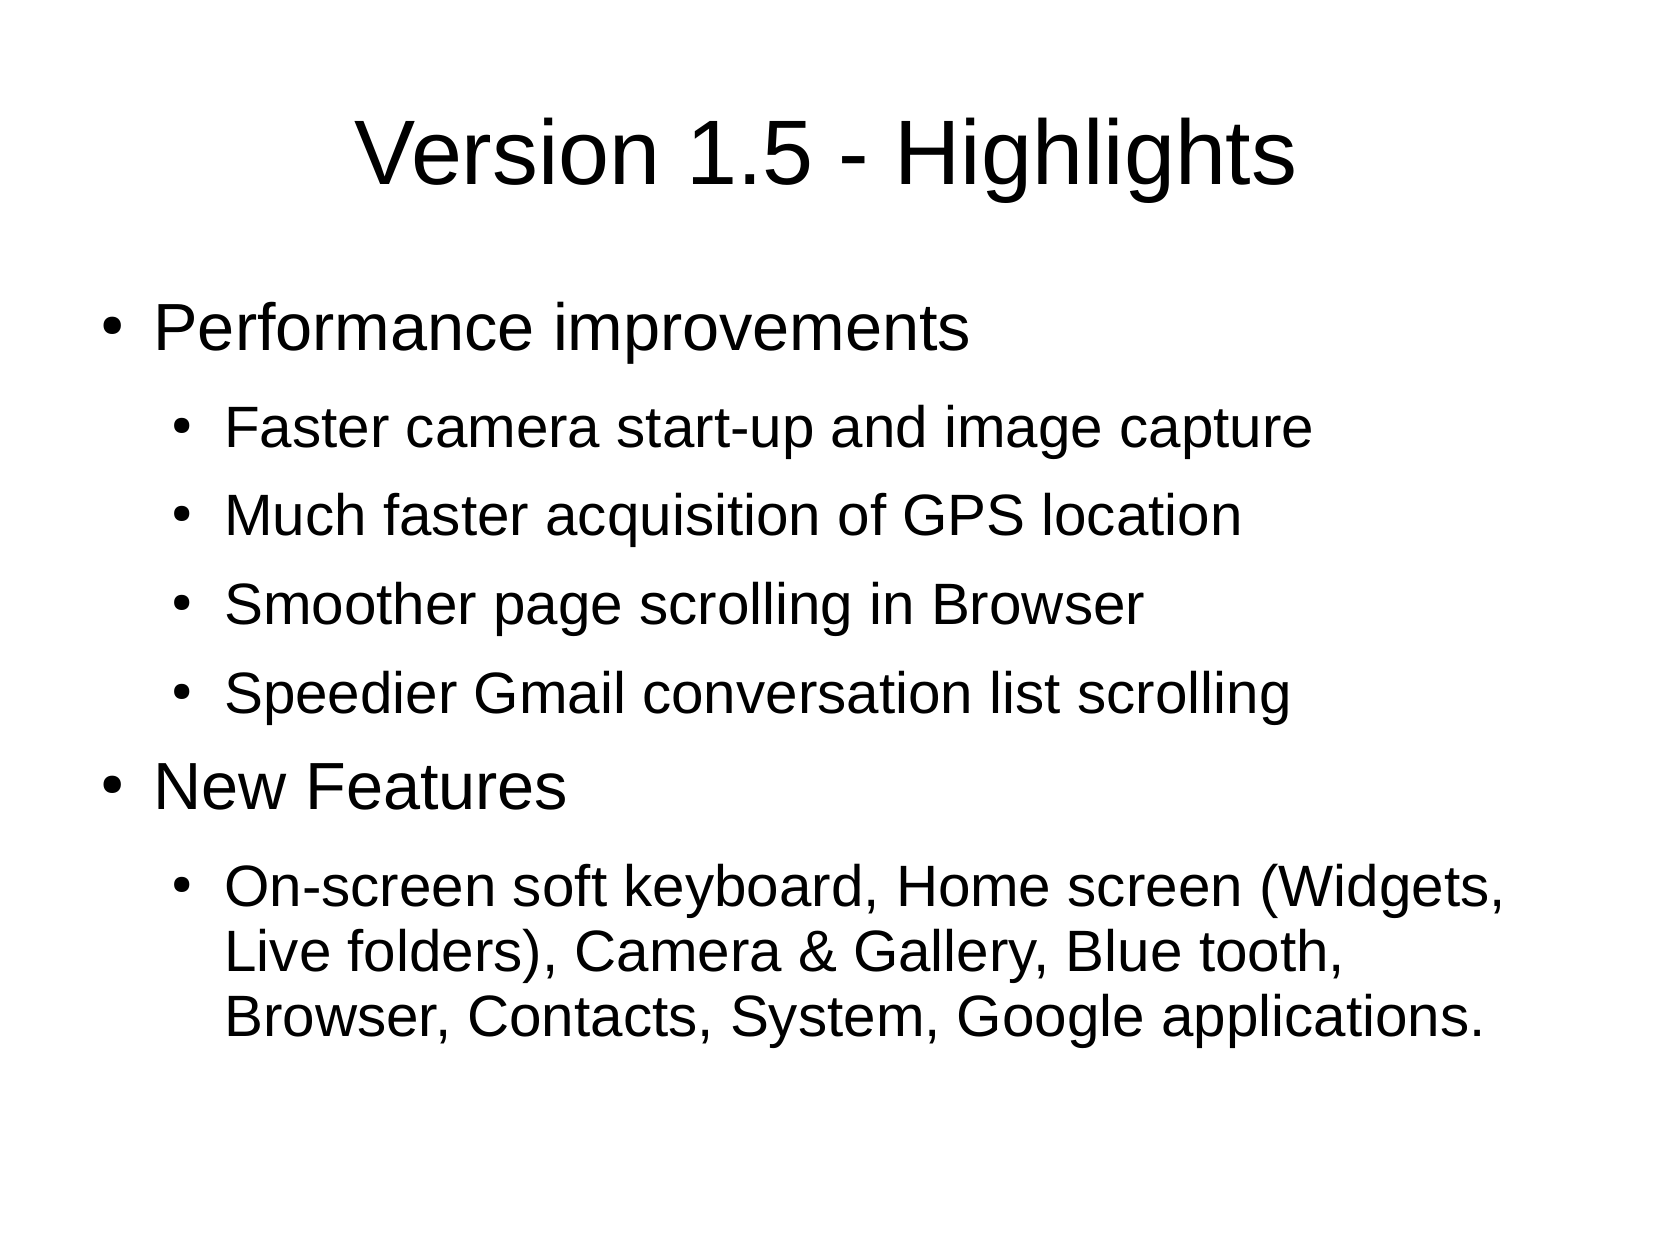

# Version 1.5 - Highlights
Performance improvements
Faster camera start-up and image capture
Much faster acquisition of GPS location
Smoother page scrolling in Browser
Speedier Gmail conversation list scrolling
New Features
On-screen soft keyboard, Home screen (Widgets, Live folders), Camera & Gallery, Blue tooth, Browser, Contacts, System, Google applications.